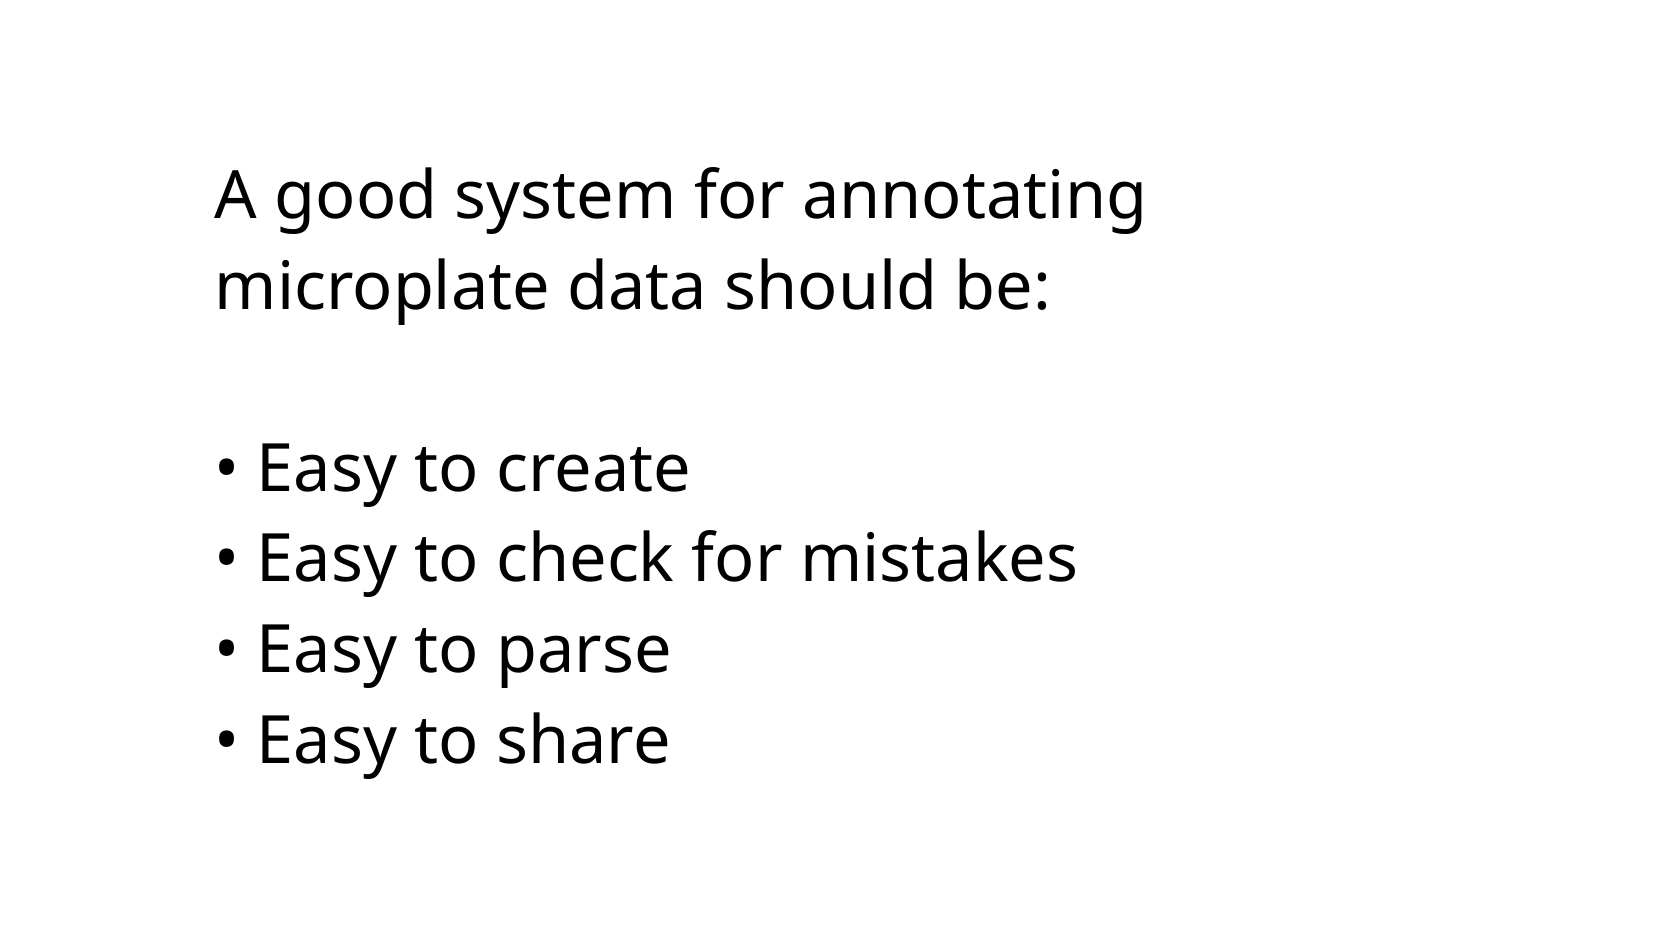

# A good system for annotating microplate data should be: • Easy to create • Easy to check for mistakes • Easy to parse • Easy to share